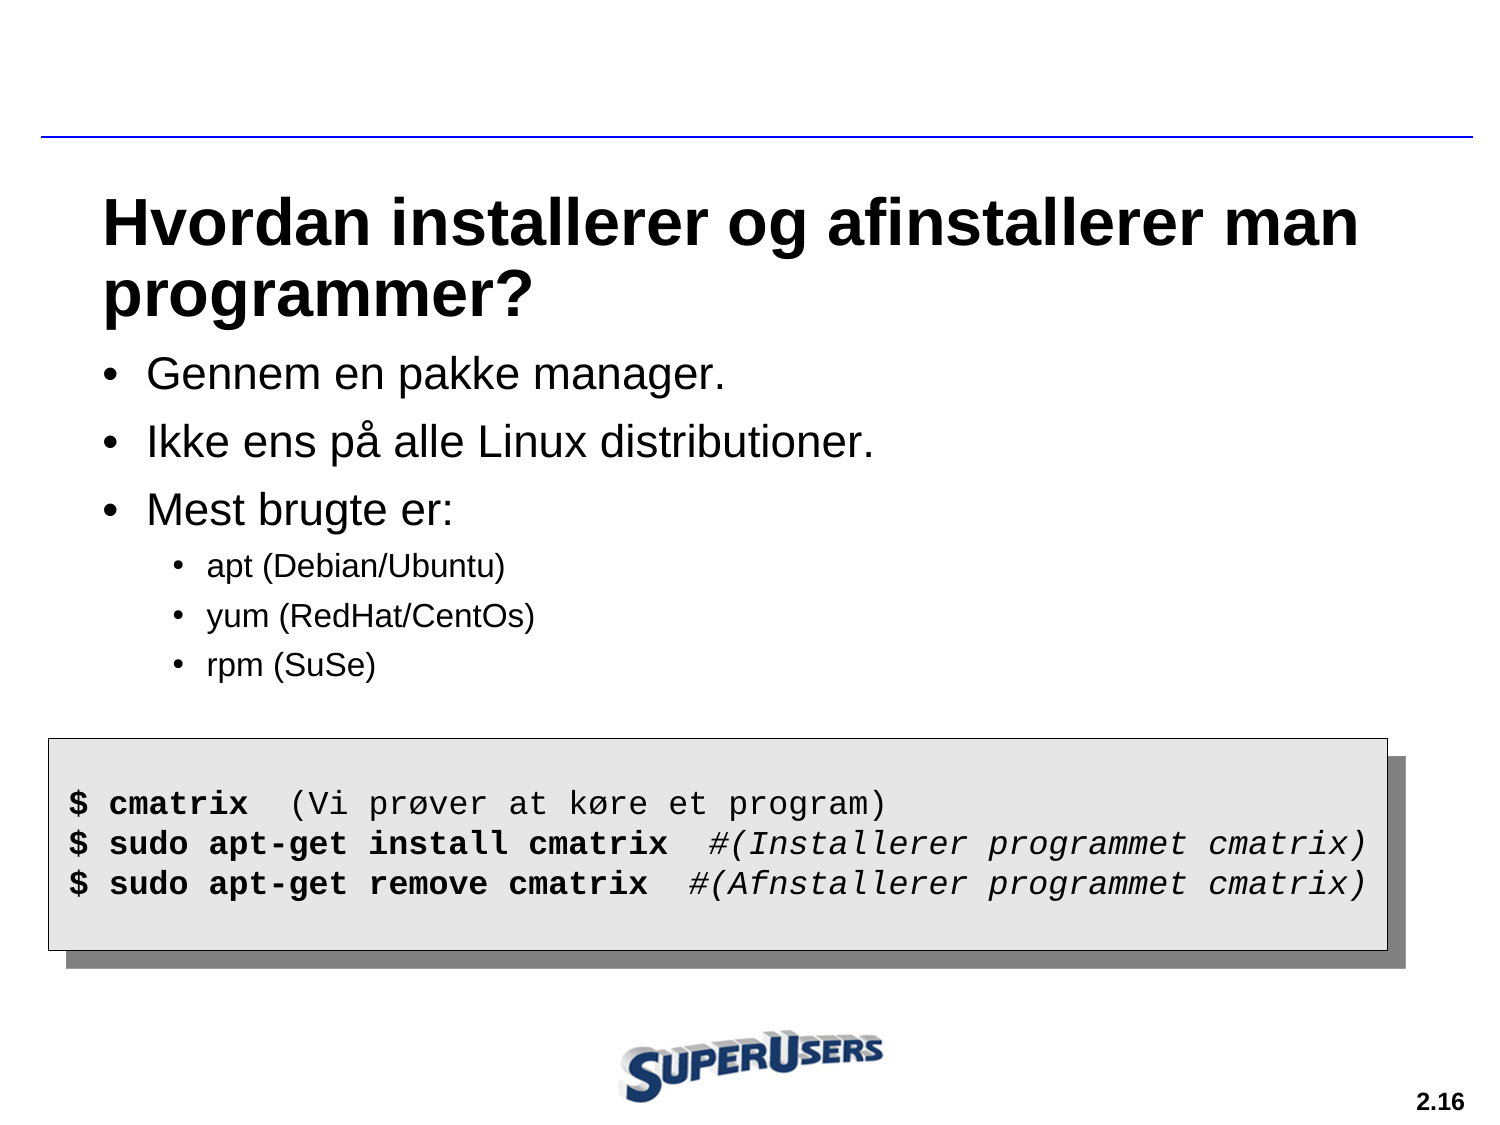

# Hvordan installerer og afinstallerer man programmer?
Gennem en pakke manager.
Ikke ens på alle Linux distributioner.
Mest brugte er:
apt (Debian/Ubuntu)
yum (RedHat/CentOs)
rpm (SuSe)
 $ cmatrix (Vi prøver at køre et program)
 $ sudo apt-get install cmatrix #(Installerer programmet cmatrix)
 $ sudo apt-get remove cmatrix #(Afnstallerer programmet cmatrix)